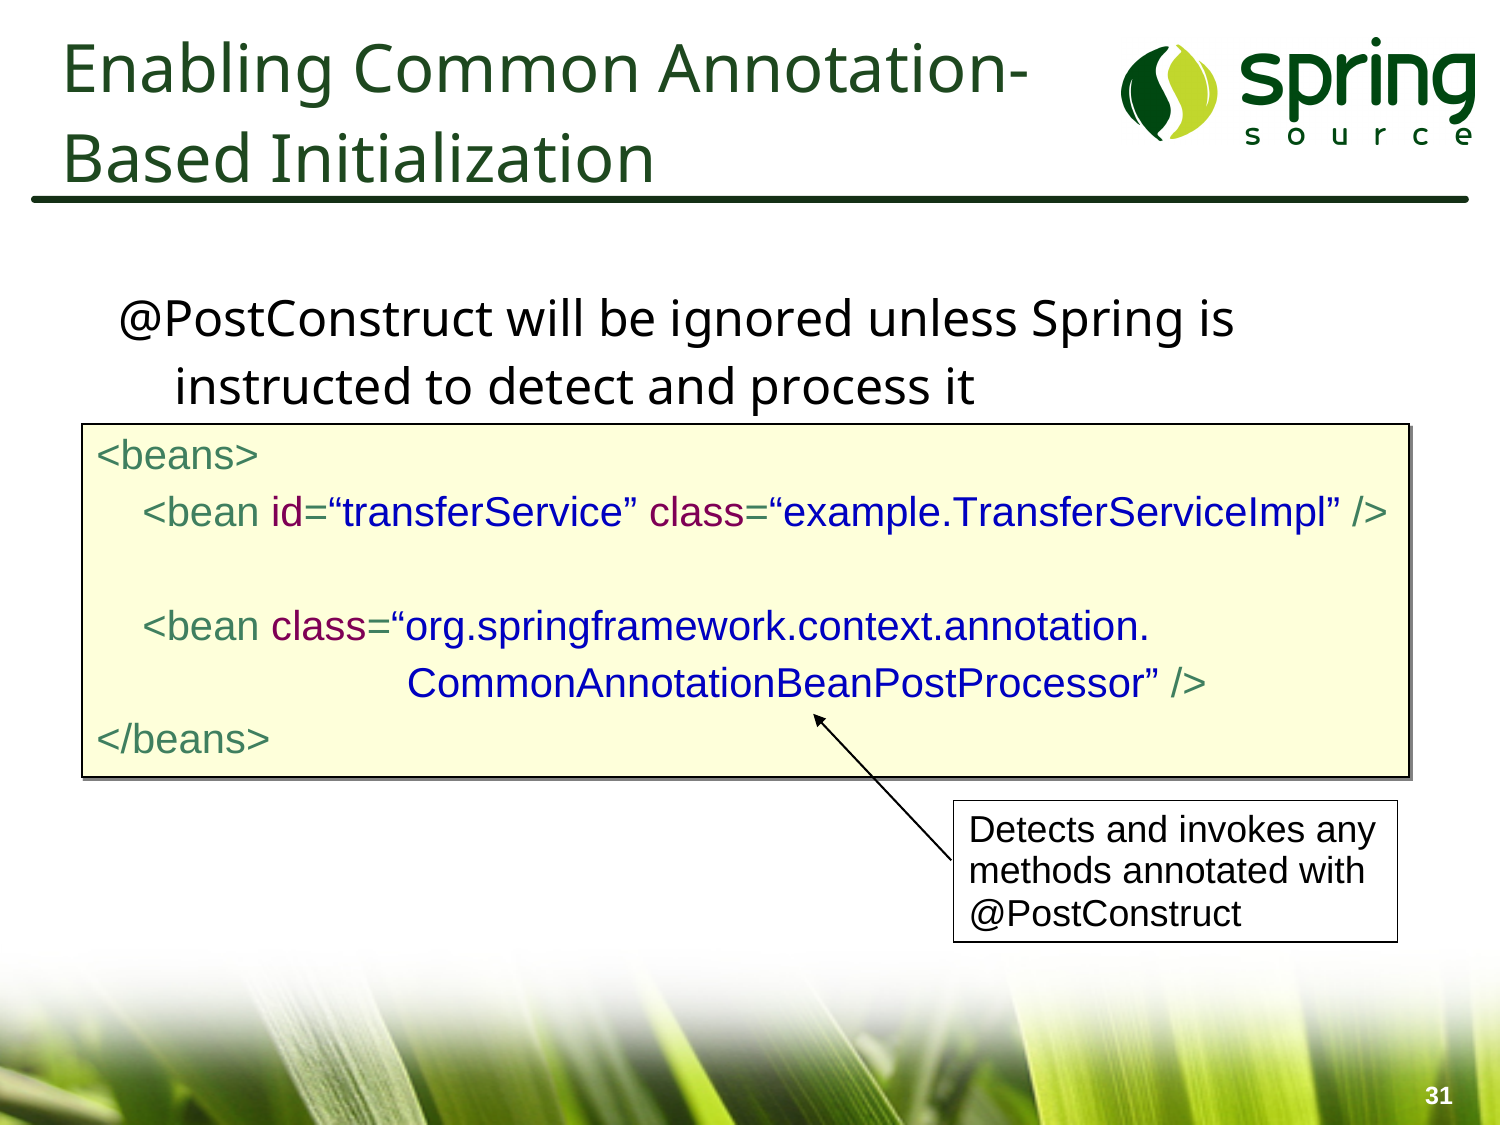

# Enabling Common Annotation-Based Initialization
@PostConstruct will be ignored unless Spring is instructed to detect and process it
<beans>
 <bean id=“transferService” class=“example.TransferServiceImpl” />
 <bean class=“org.springframework.context.annotation.
 CommonAnnotationBeanPostProcessor” />
</beans>
Detects and invokes any methods annotated with @PostConstruct